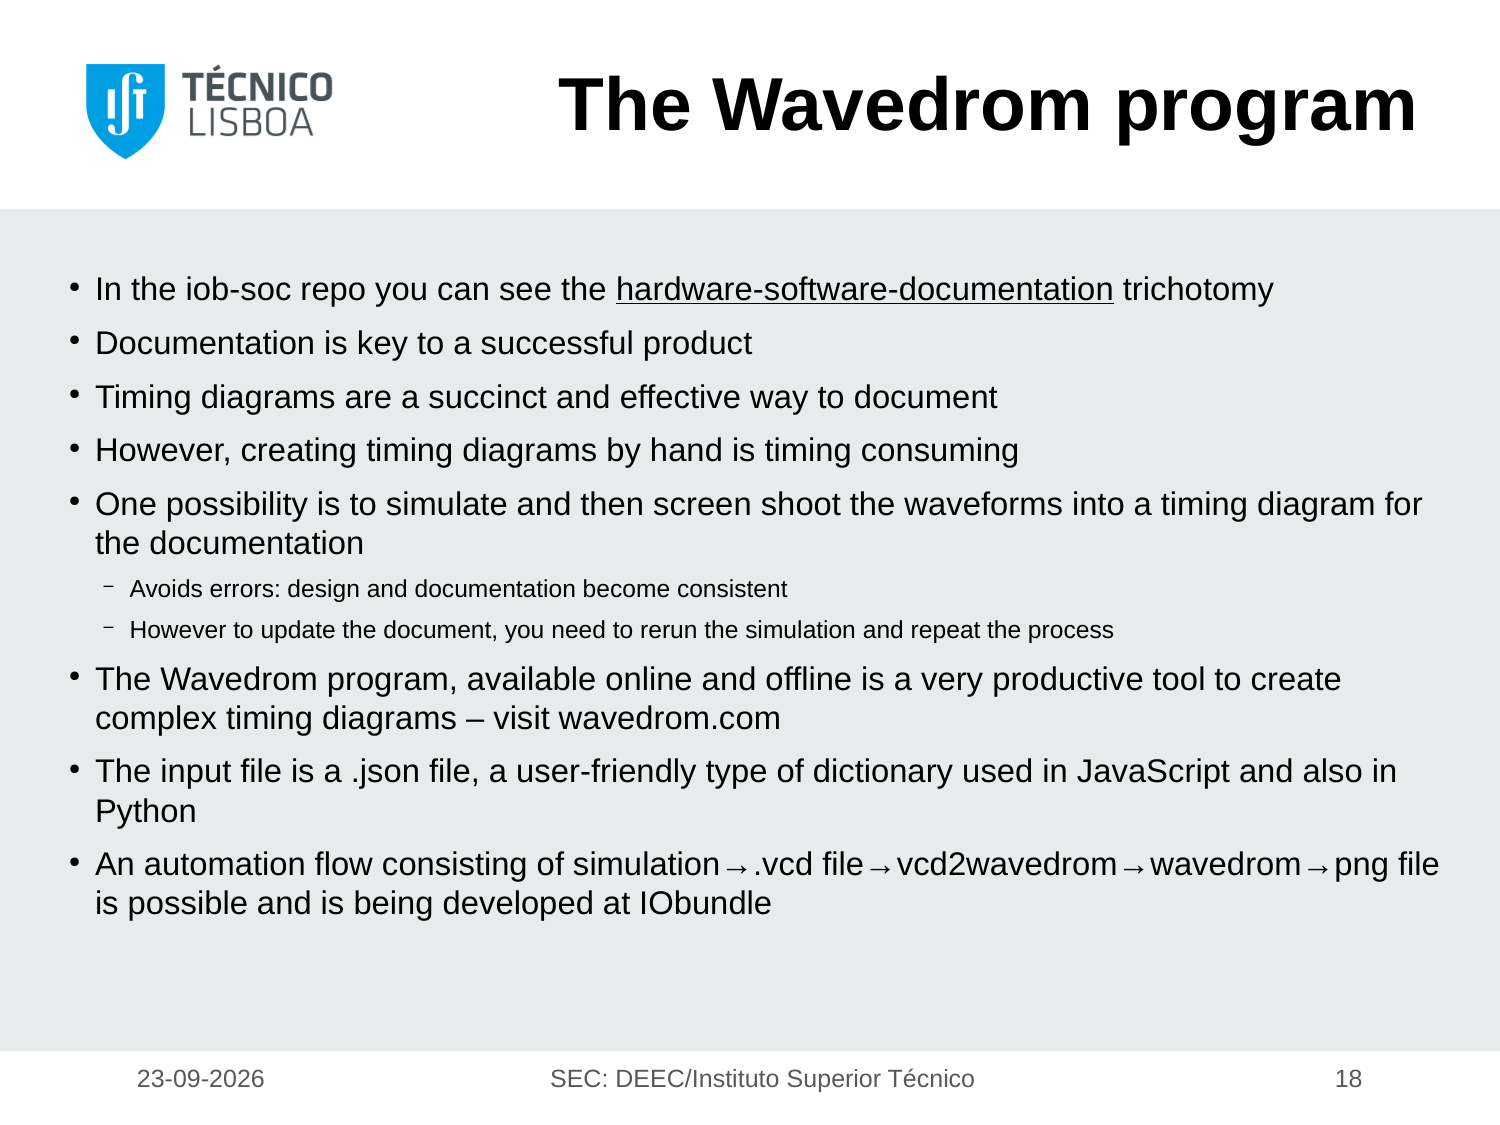

# The Wavedrom program
In the iob-soc repo you can see the hardware-software-documentation trichotomy
Documentation is key to a successful product
Timing diagrams are a succinct and effective way to document
However, creating timing diagrams by hand is timing consuming
One possibility is to simulate and then screen shoot the waveforms into a timing diagram for the documentation
Avoids errors: design and documentation become consistent
However to update the document, you need to rerun the simulation and repeat the process
The Wavedrom program, available online and offline is a very productive tool to create complex timing diagrams – visit wavedrom.com
The input file is a .json file, a user-friendly type of dictionary used in JavaScript and also in Python
An automation flow consisting of simulation→.vcd file→vcd2wavedrom→wavedrom→png file is possible and is being developed at IObundle
18